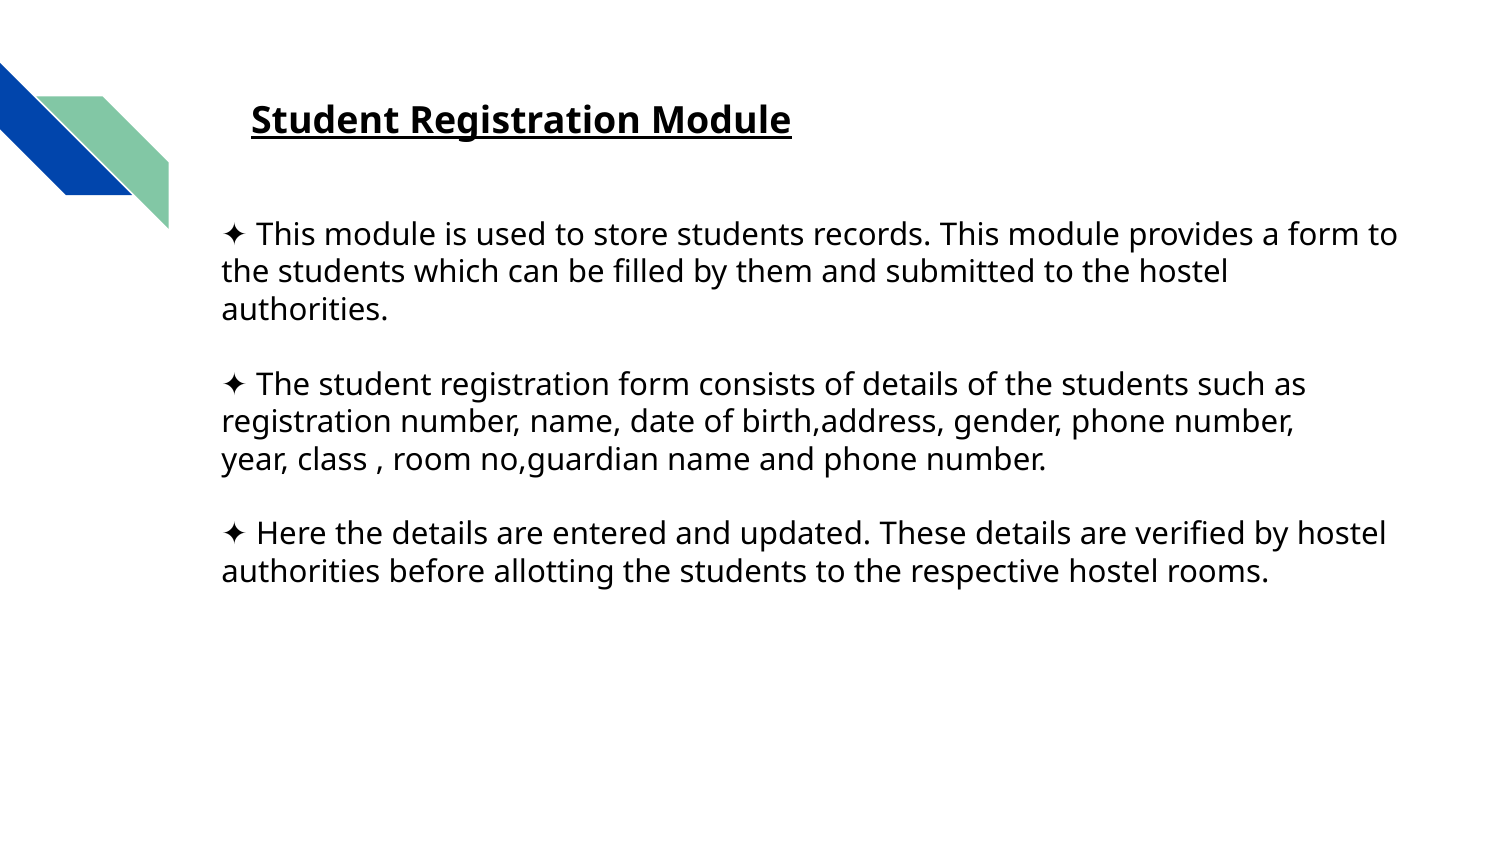

Student Registration Module
✦ This module is used to store students records. This module provides a form to the students which can be filled by them and submitted to the hostel authorities.
✦ The student registration form consists of details of the students such as registration number, name, date of birth,address, gender, phone number, year, class , room no,guardian name and phone number.
✦ Here the details are entered and updated. These details are verified by hostel authorities before allotting the students to the respective hostel rooms.